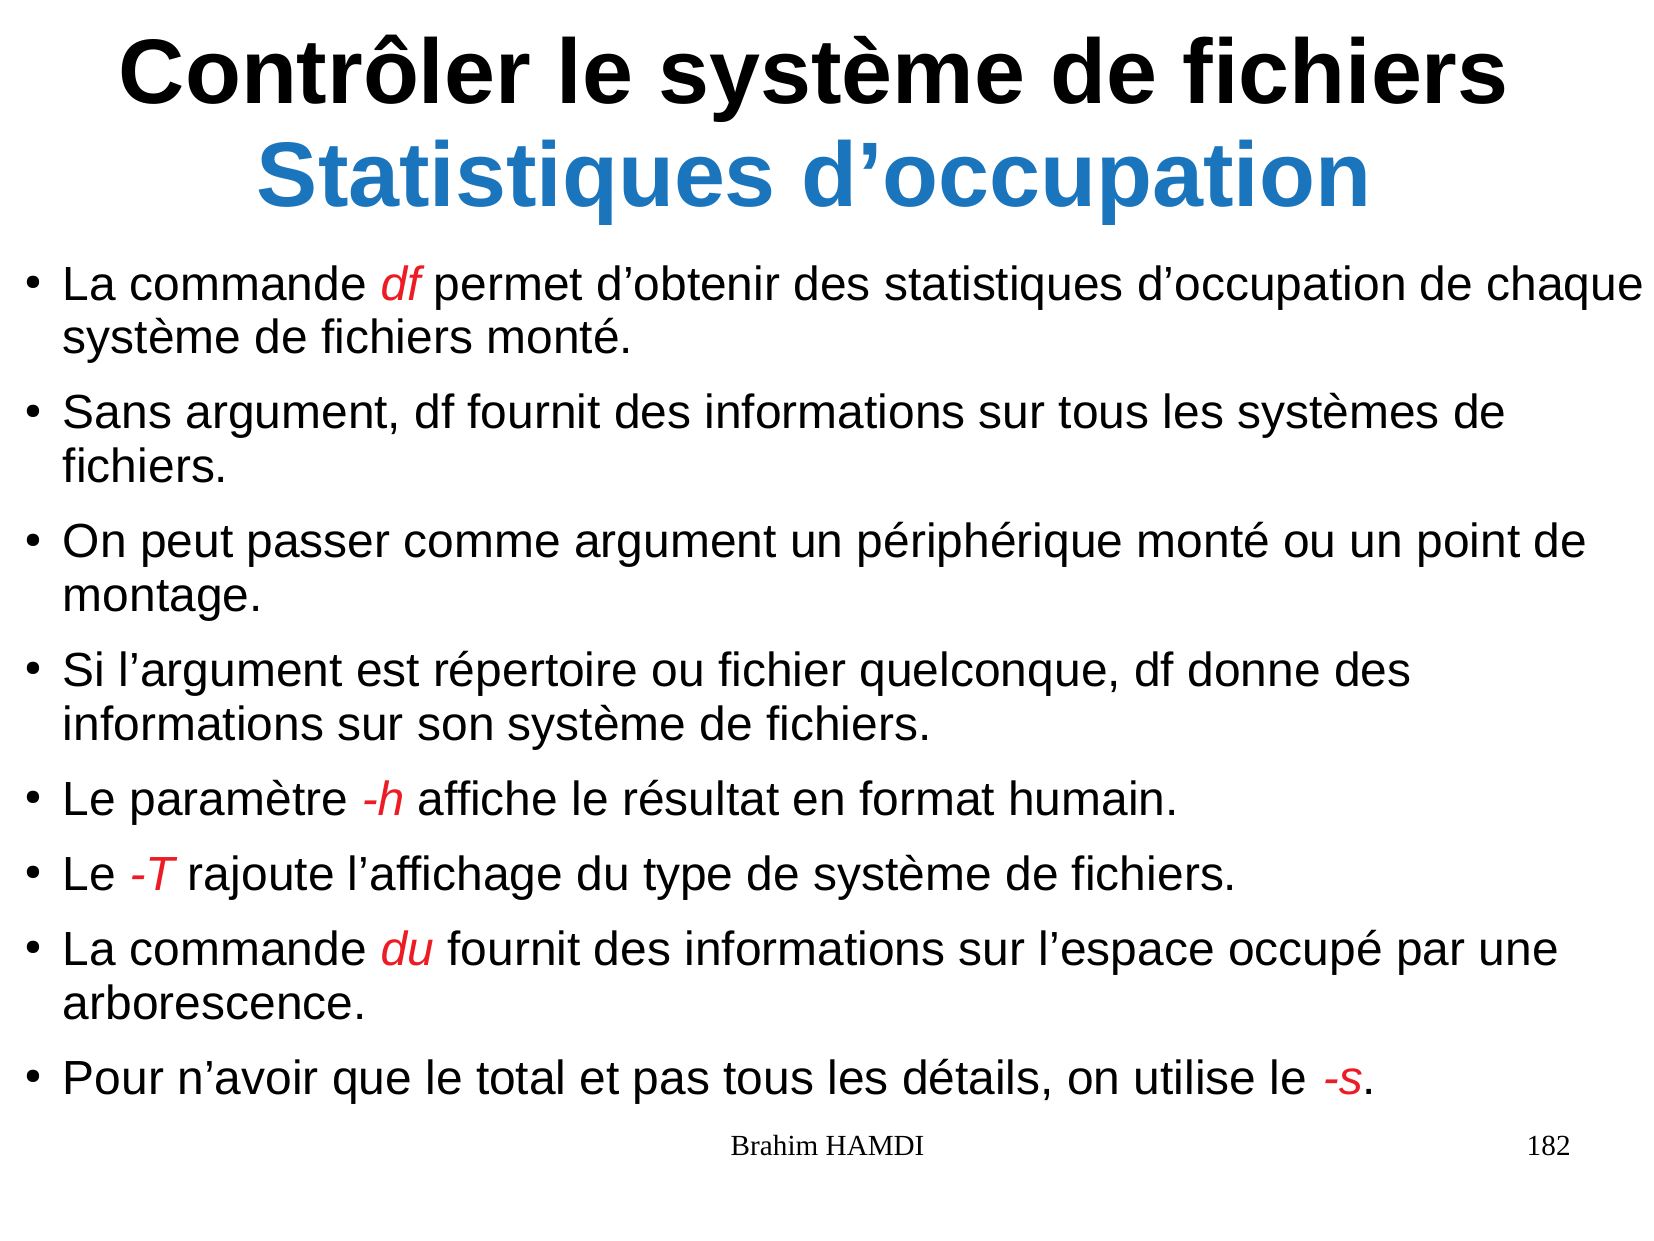

# Contrôler le système de fichiers Statistiques d’occupation
La commande df permet d’obtenir des statistiques d’occupation de chaque système de fichiers monté.
Sans argument, df fournit des informations sur tous les systèmes de fichiers.
On peut passer comme argument un périphérique monté ou un point de montage.
Si l’argument est répertoire ou fichier quelconque, df donne des informations sur son système de fichiers.
Le paramètre -h affiche le résultat en format humain.
Le -T rajoute l’affichage du type de système de fichiers.
La commande du fournit des informations sur l’espace occupé par une arborescence.
Pour n’avoir que le total et pas tous les détails, on utilise le -s.
Brahim HAMDI
182